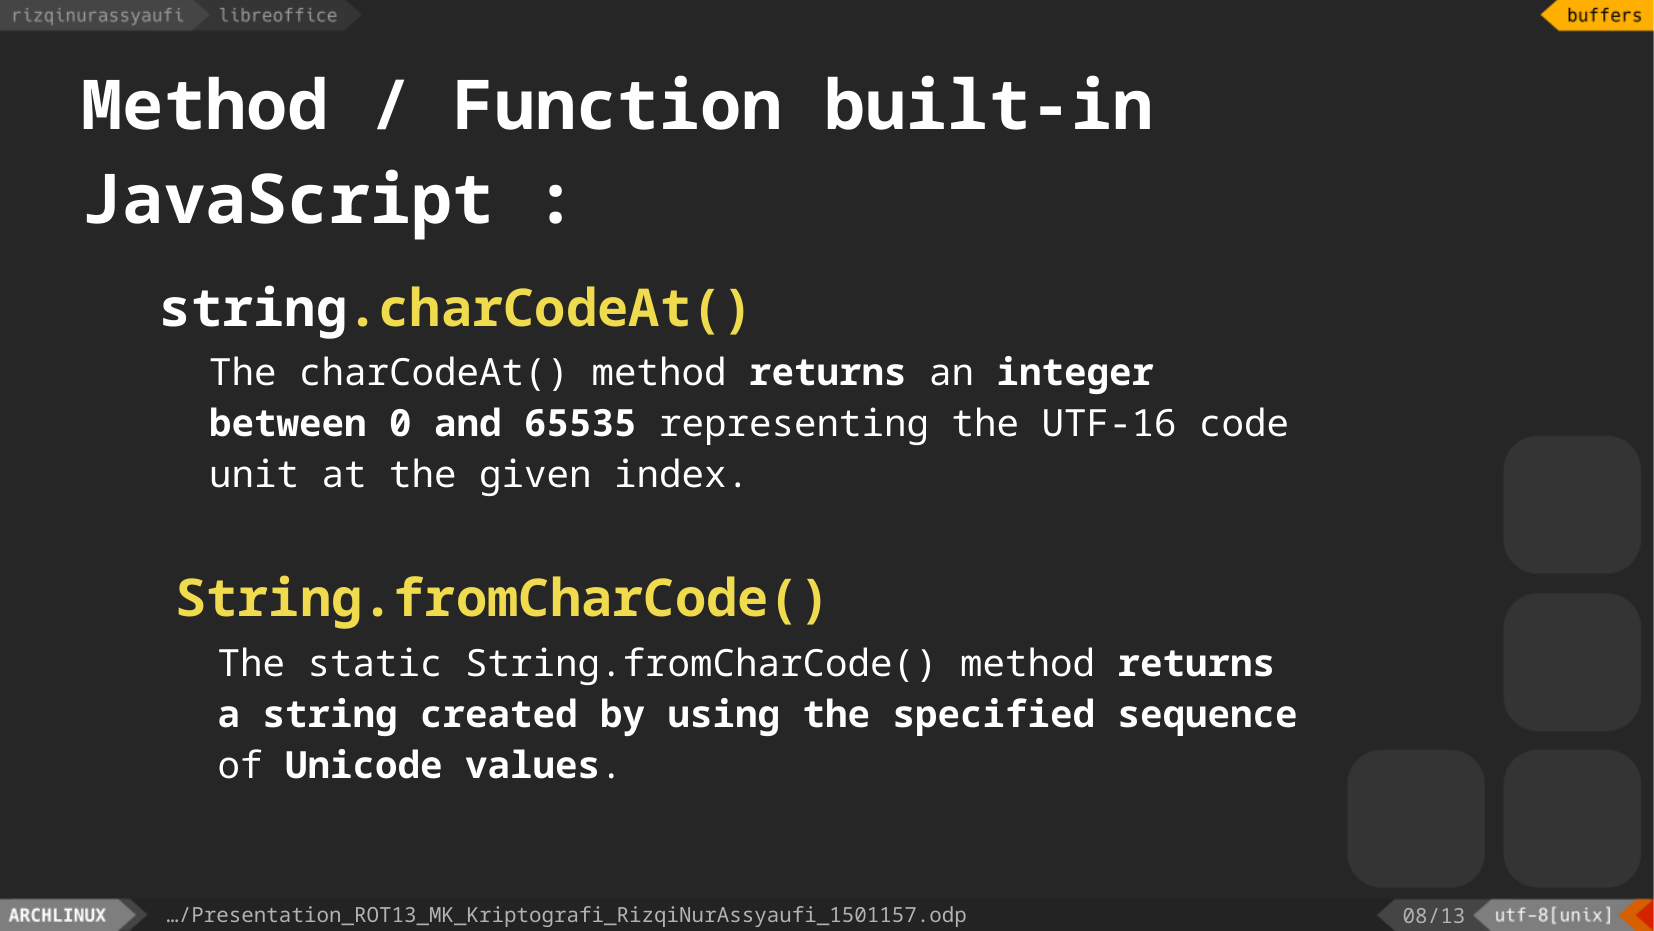

# Method / Function built-in JavaScript :
string.charCodeAt()
The charCodeAt() method returns an integer between 0 and 65535 representing the UTF-16 code unit at the given index.
String.fromCharCode()
The static String.fromCharCode() method returns a string created by using the specified sequence of Unicode values.
…/Presentation_ROT13_MK_Kriptografi_RizqiNurAssyaufi_1501157.odp
08/13